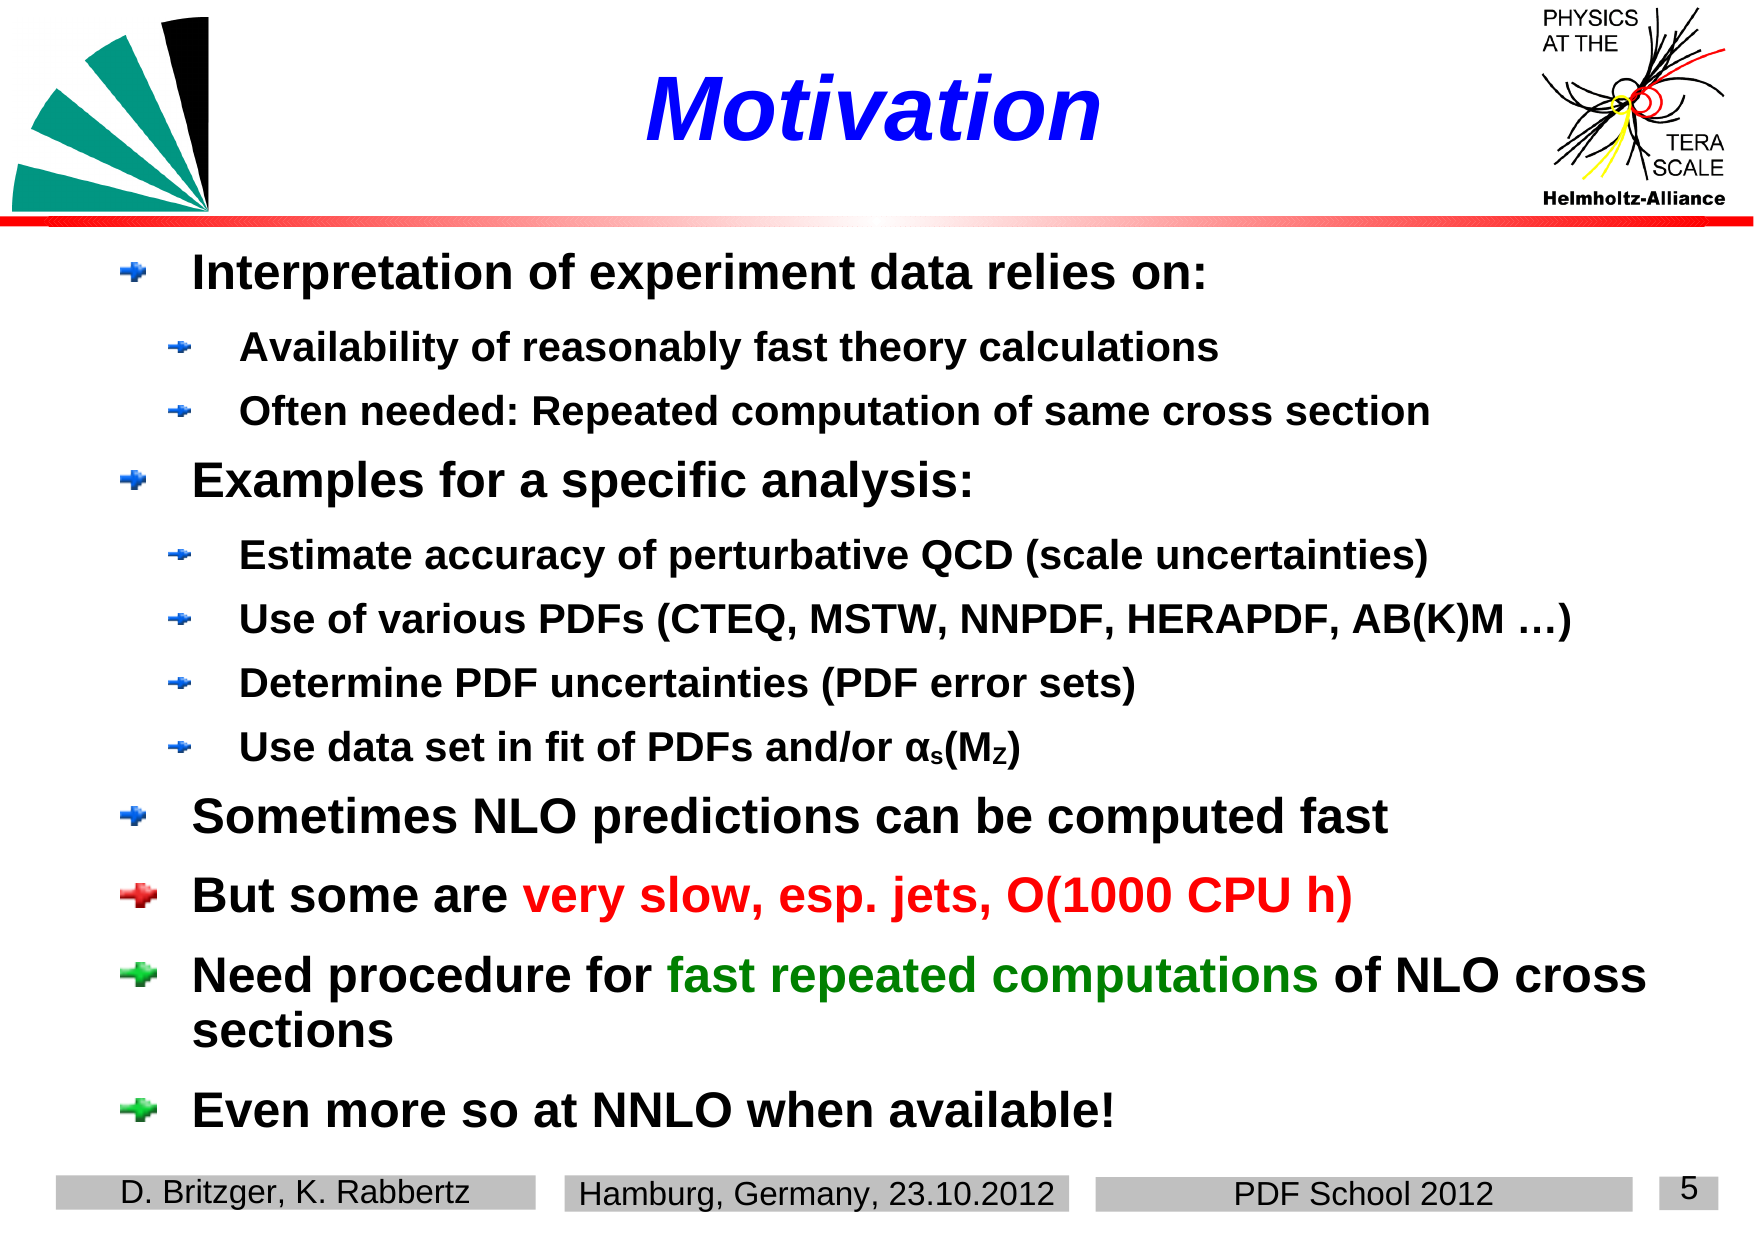

# Motivation
Interpretation of experiment data relies on:
Availability of reasonably fast theory calculations
Often needed: Repeated computation of same cross section
Examples for a specific analysis:
Estimate accuracy of perturbative QCD (scale uncertainties)
Use of various PDFs (CTEQ, MSTW, NNPDF, HERAPDF, AB(K)M …)
Determine PDF uncertainties (PDF error sets)
Use data set in fit of PDFs and/or αs(MZ)
Sometimes NLO predictions can be computed fast
But some are very slow, esp. jets, O(1000 CPU h)
Need procedure for fast repeated computations of NLO cross sections
Even more so at NNLO when available!